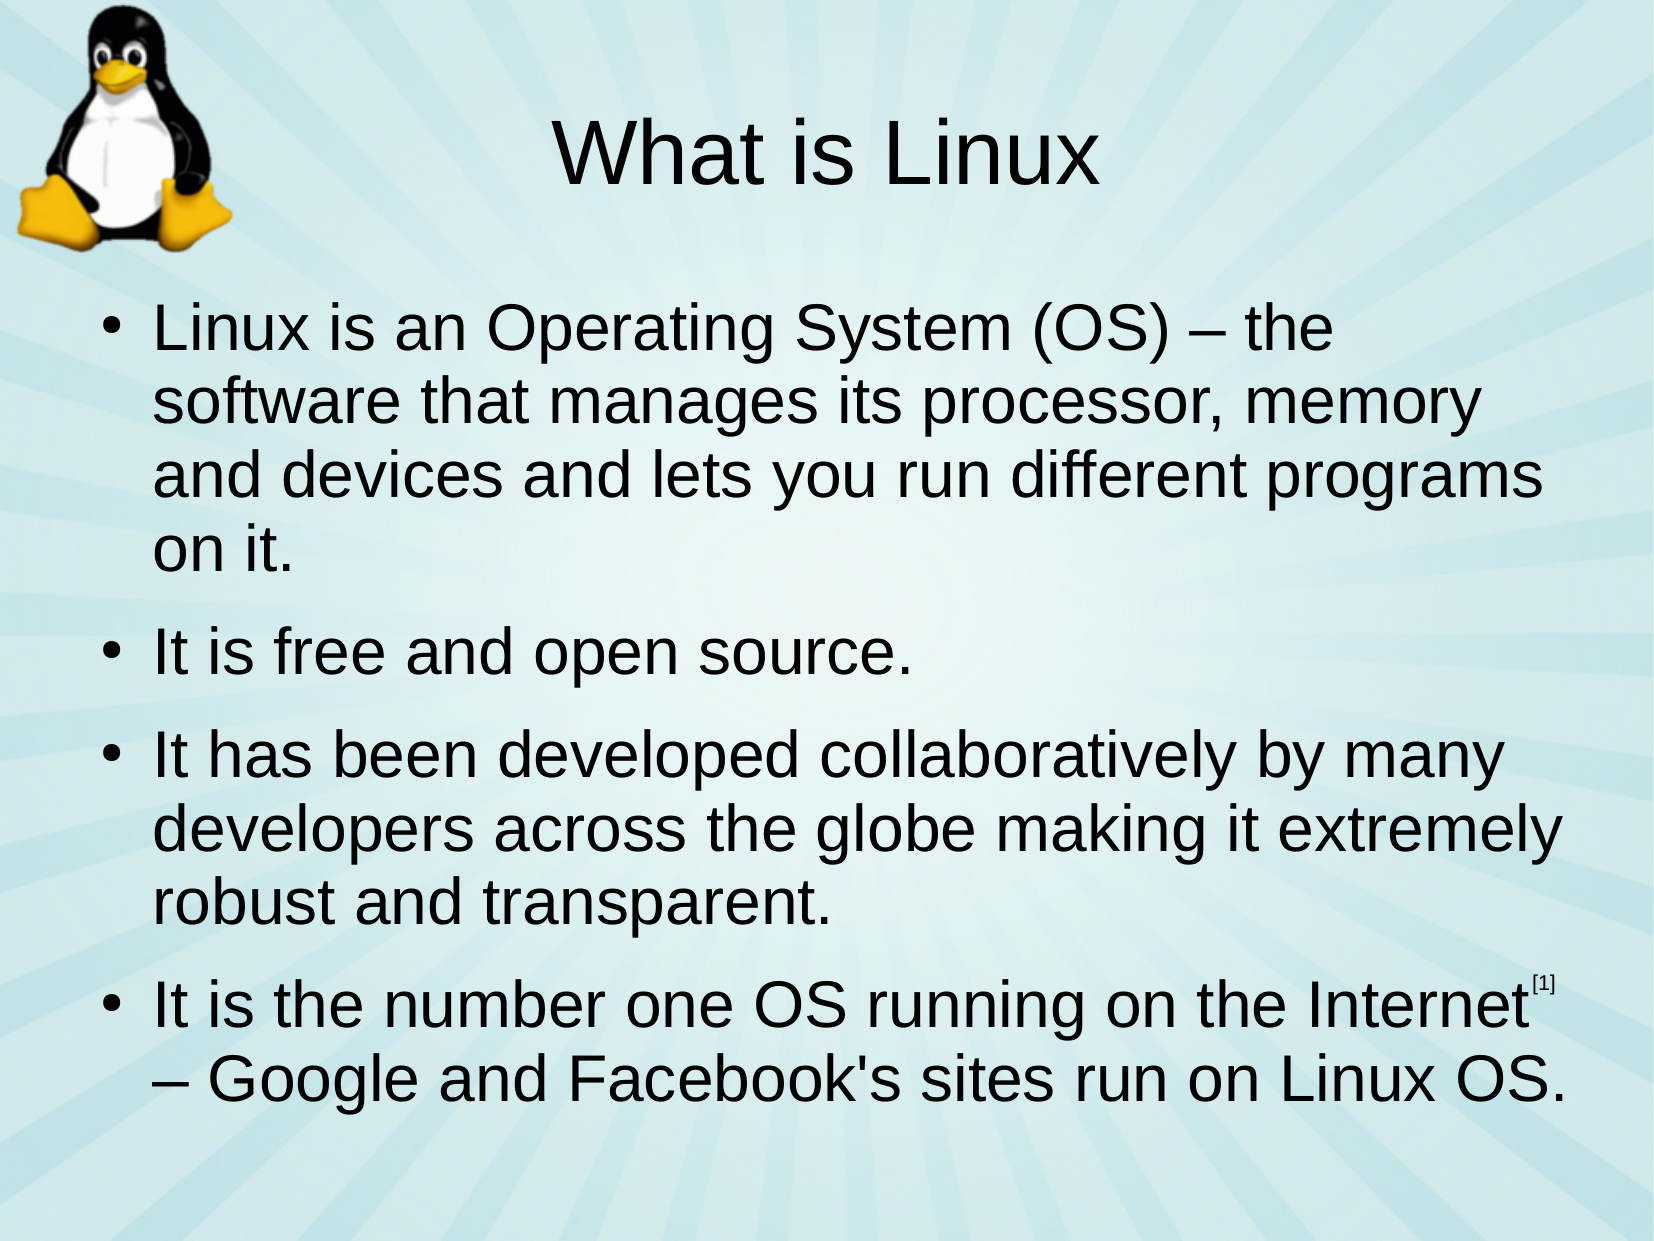

# What is Linux
Linux is an Operating System (OS) – the software that manages its processor, memory and devices and lets you run different programs on it.
It is free and open source.
It has been developed collaboratively by many developers across the globe making it extremely robust and transparent.
It is the number one OS running on the Internet[1] – Google and Facebook's sites run on Linux OS.